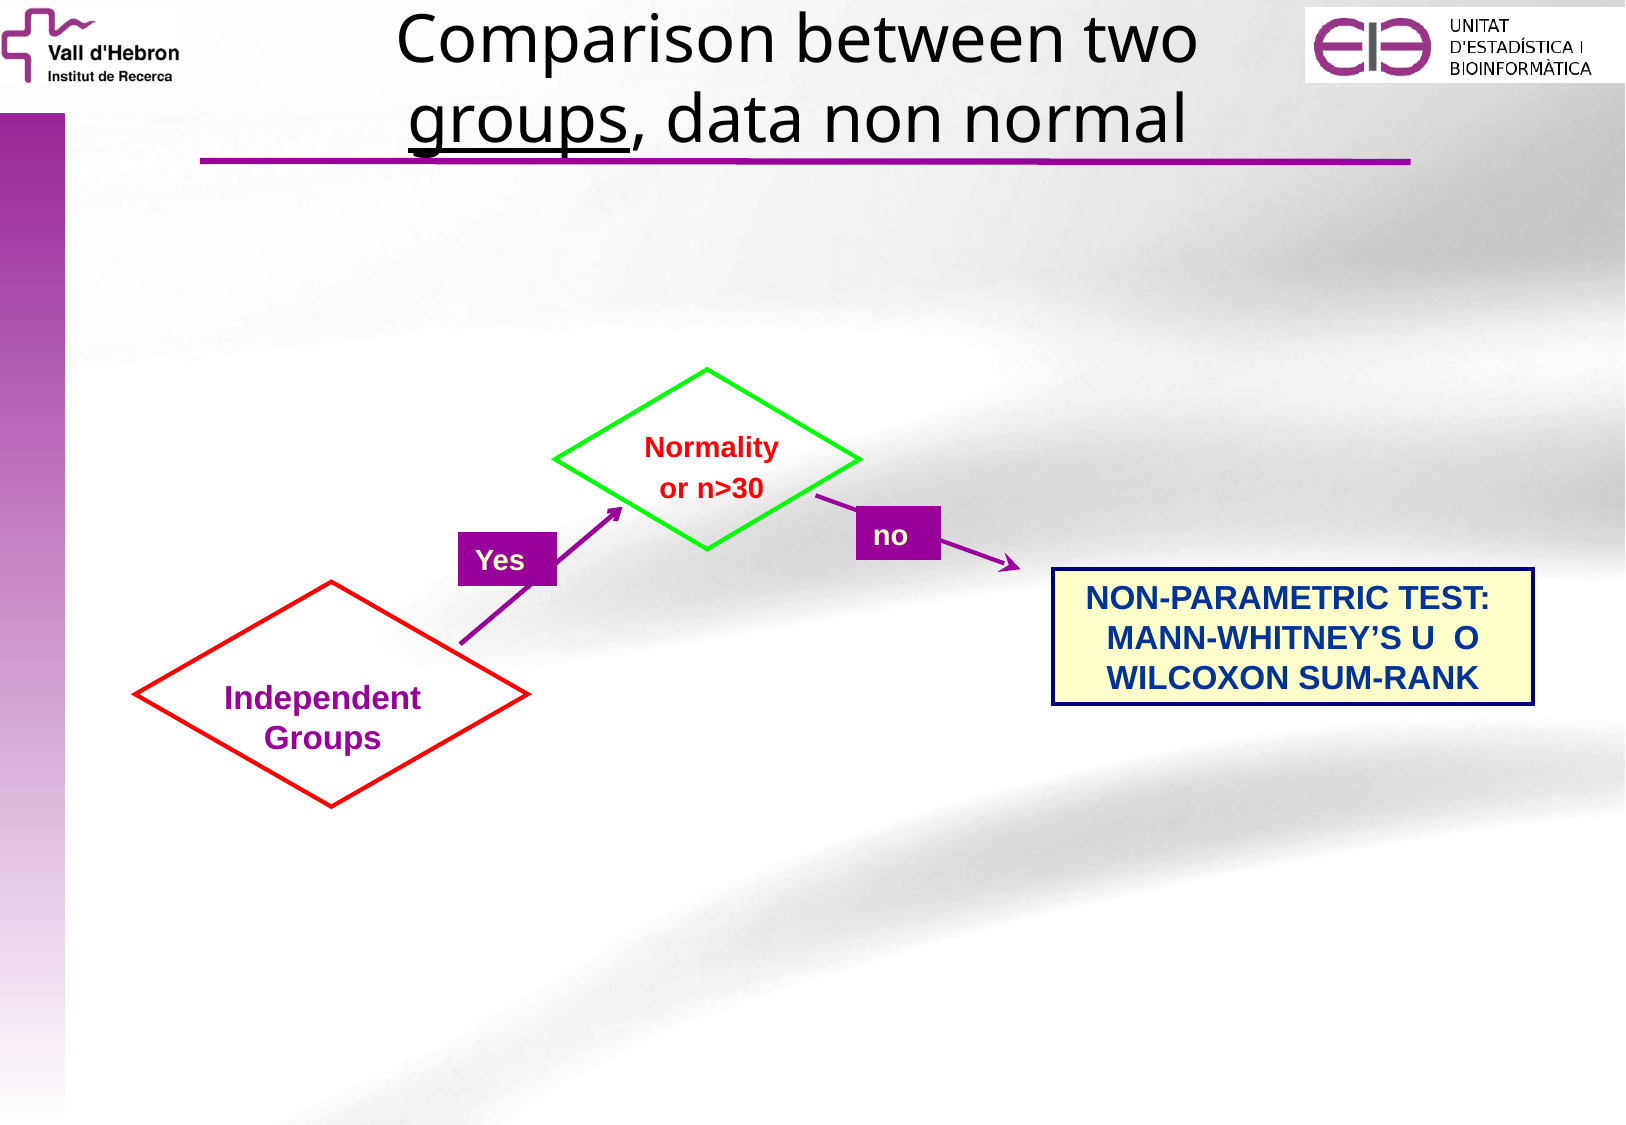

Comparison between two groups, data non normal
Normality
or n>30
no
Yes
NON-PARAMETRIC TEST: MANN-WHITNEY’S U O WILCOXON SUM-RANK
Independent Groups